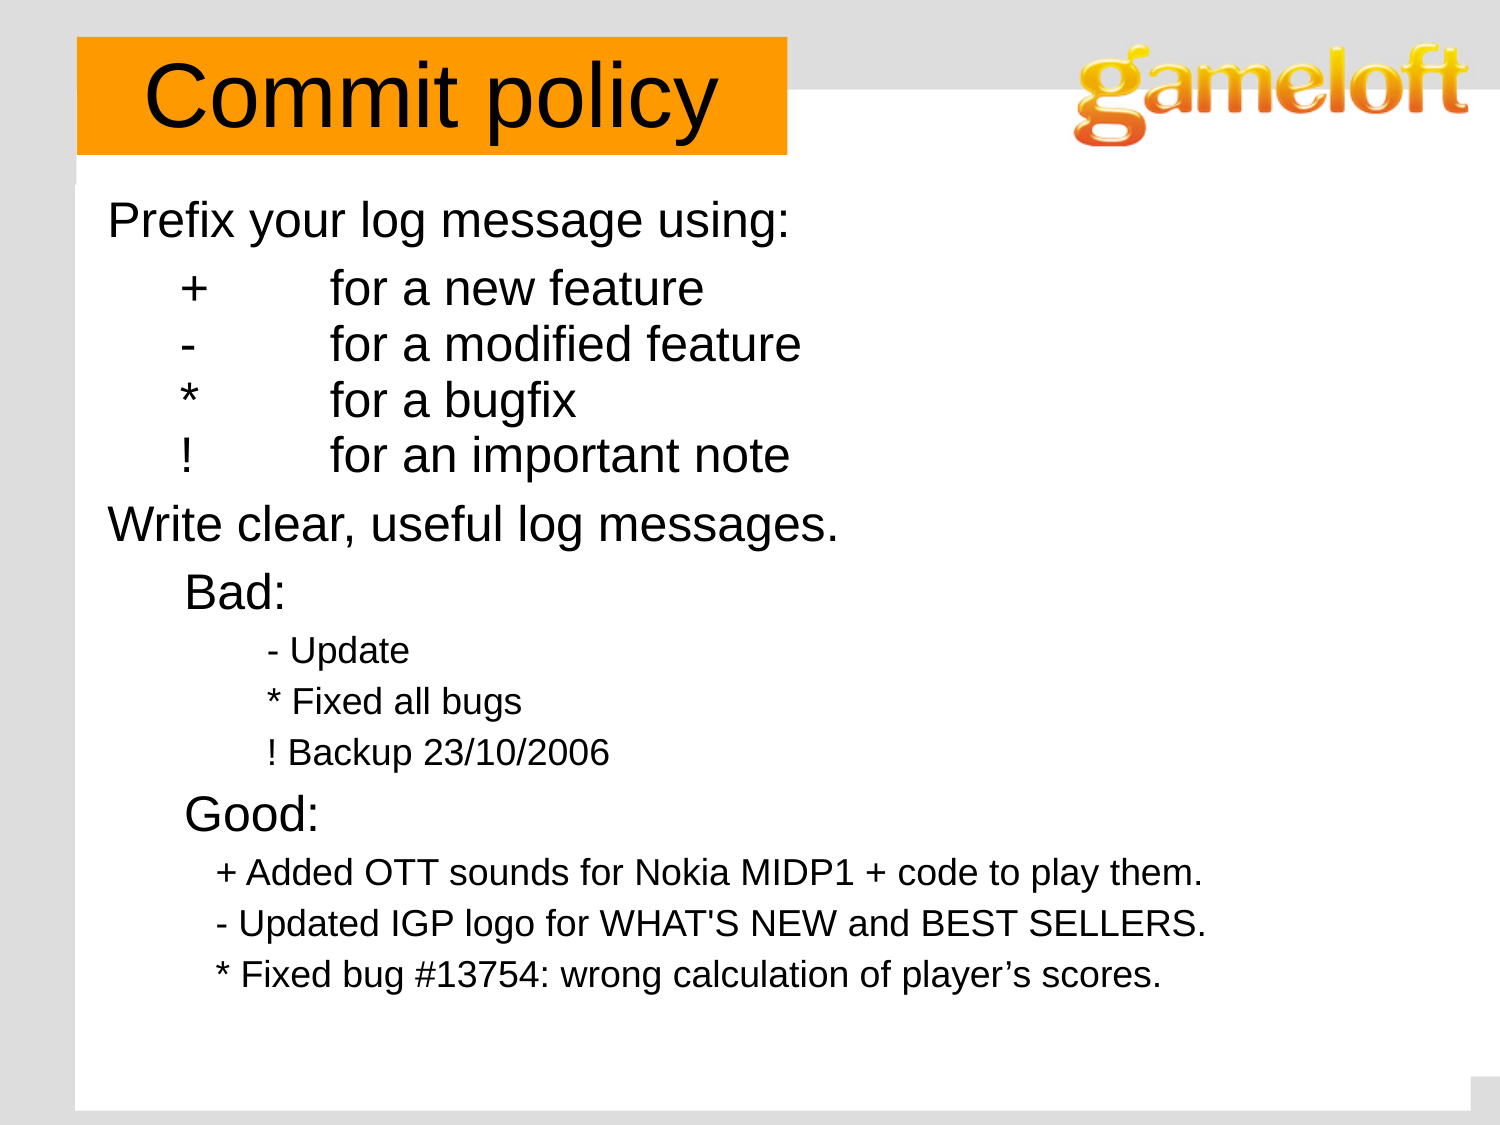

# Commit policy
Prefix your log message using:
		+		for a new feature
	-		for a modified feature
	*		for a bugfix
	!		for an important note
Write clear, useful log messages.
Bad:
- Update
* Fixed all bugs
! Backup 23/10/2006
Good:
 + Added OTT sounds for Nokia MIDP1 + code to play them.
 - Updated IGP logo for WHAT'S NEW and BEST SELLERS.
 * Fixed bug #13754: wrong calculation of player’s scores.